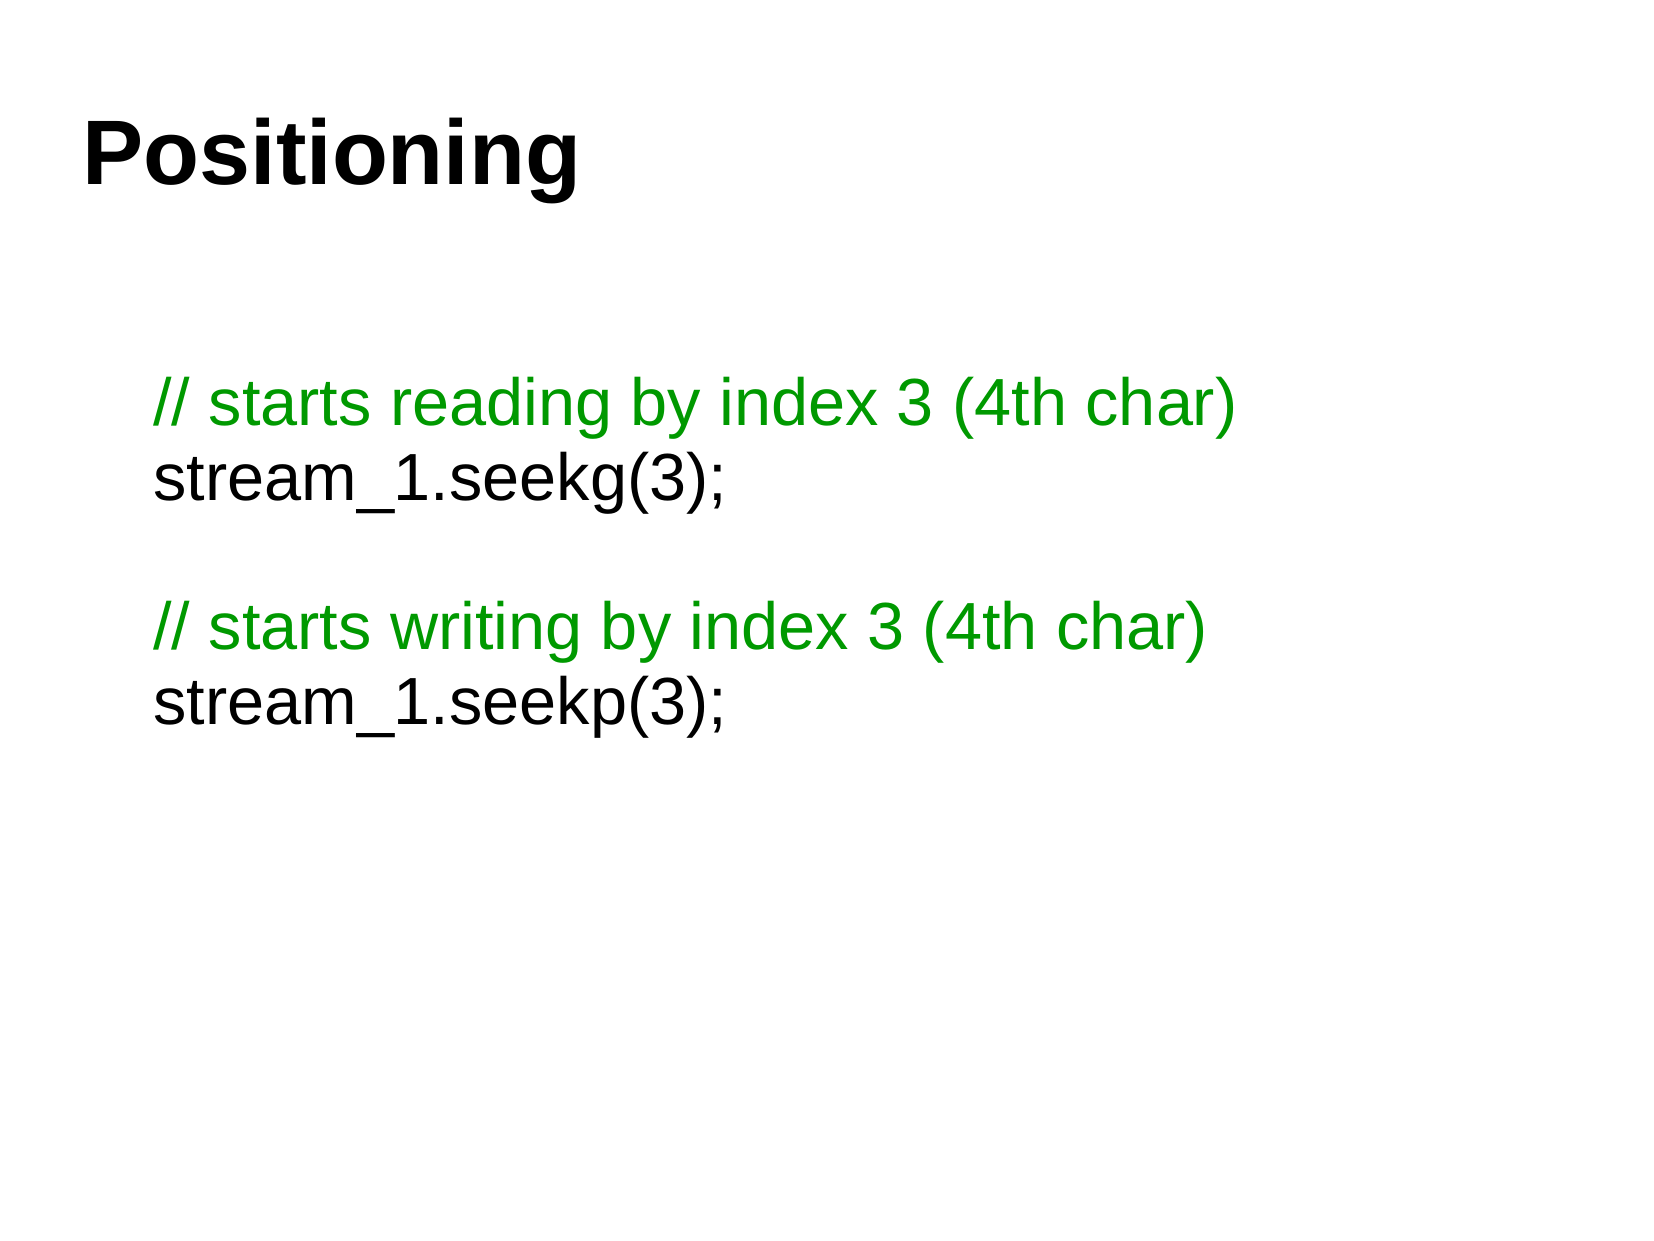

# Positioning
// starts reading by index 3 (4th char)
stream_1.seekg(3);
// starts writing by index 3 (4th char)
stream_1.seekp(3);